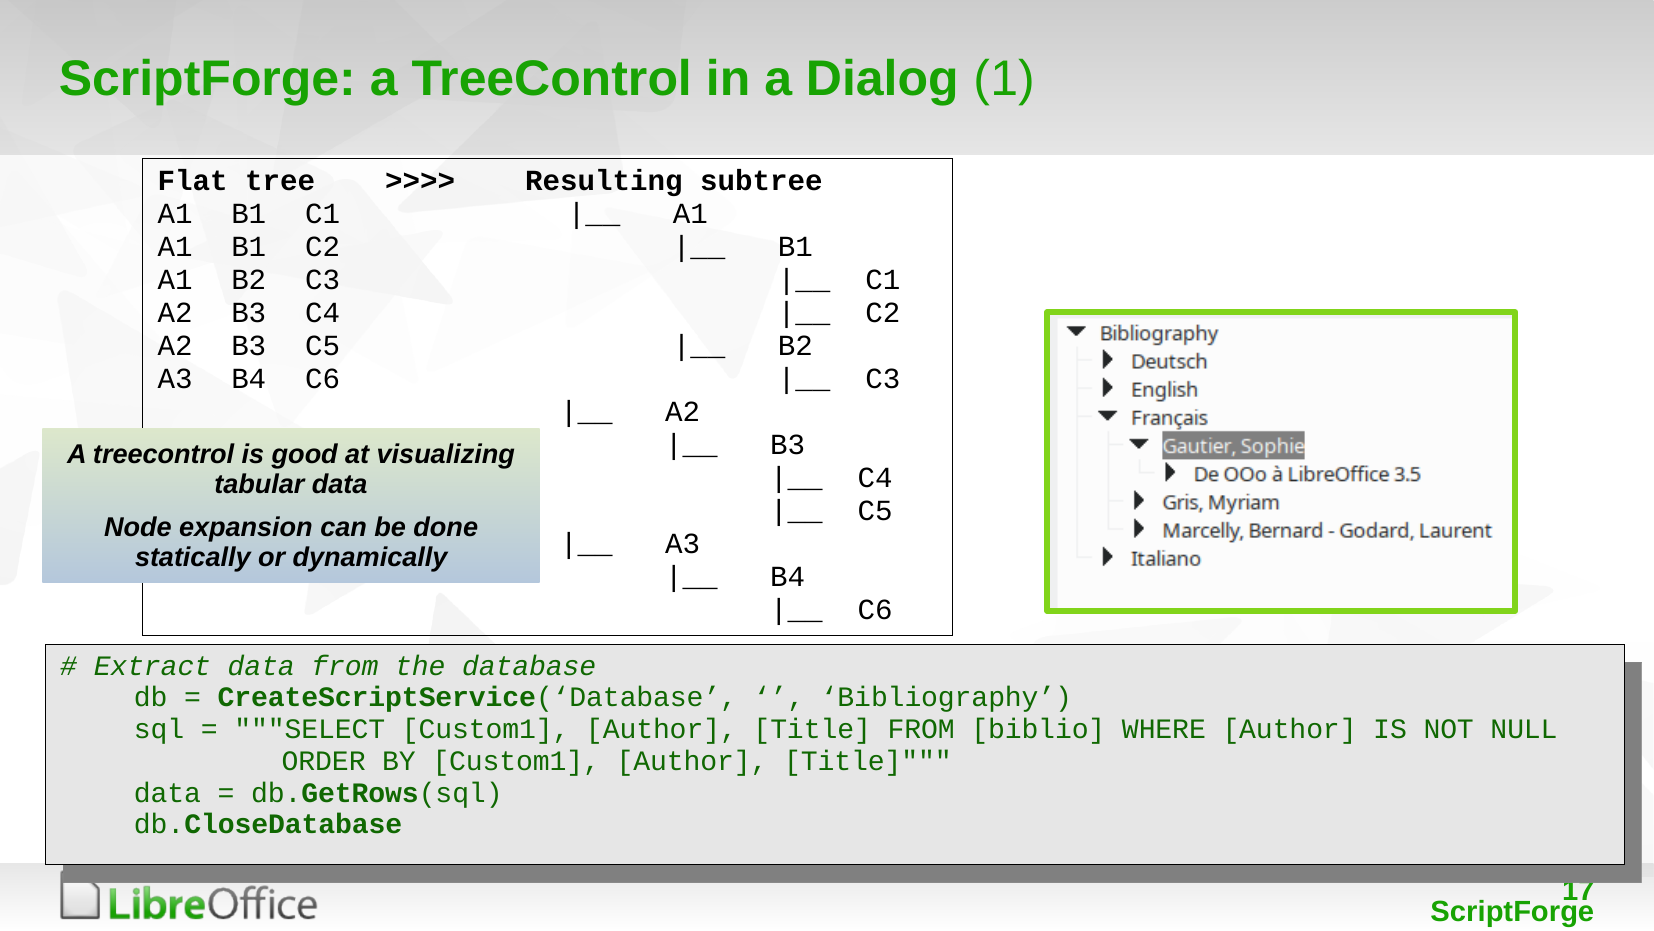

# ScriptForge: a TreeControl in a Dialog (1)
Flat tree >>>> Resulting subtree
A1	B1	C1 |__ A1
A1	B1	C2 |__ B1
A1	B2	C3 |__ C1
A2	B3	C4 |__ C2
A2	B3	C5 |__ B2
A3	B4	C6 |__ C3
 |__ A2
 |__ B3
 |__ C4
 |__ C5
 |__ A3
 |__ B4
 |__ C6
A treecontrol is good at visualizing tabular data
Node expansion can be done statically or dynamically
# Extract data from the database
	db = CreateScriptService(‘Database’, ‘’, ‘Bibliography’)
	sql = """SELECT [Custom1], [Author], [Title] FROM [biblio] WHERE [Author] IS NOT NULL 			ORDER BY [Custom1], [Author], [Title]"""
	data = db.GetRows(sql)
	db.CloseDatabase
17
ScriptForge